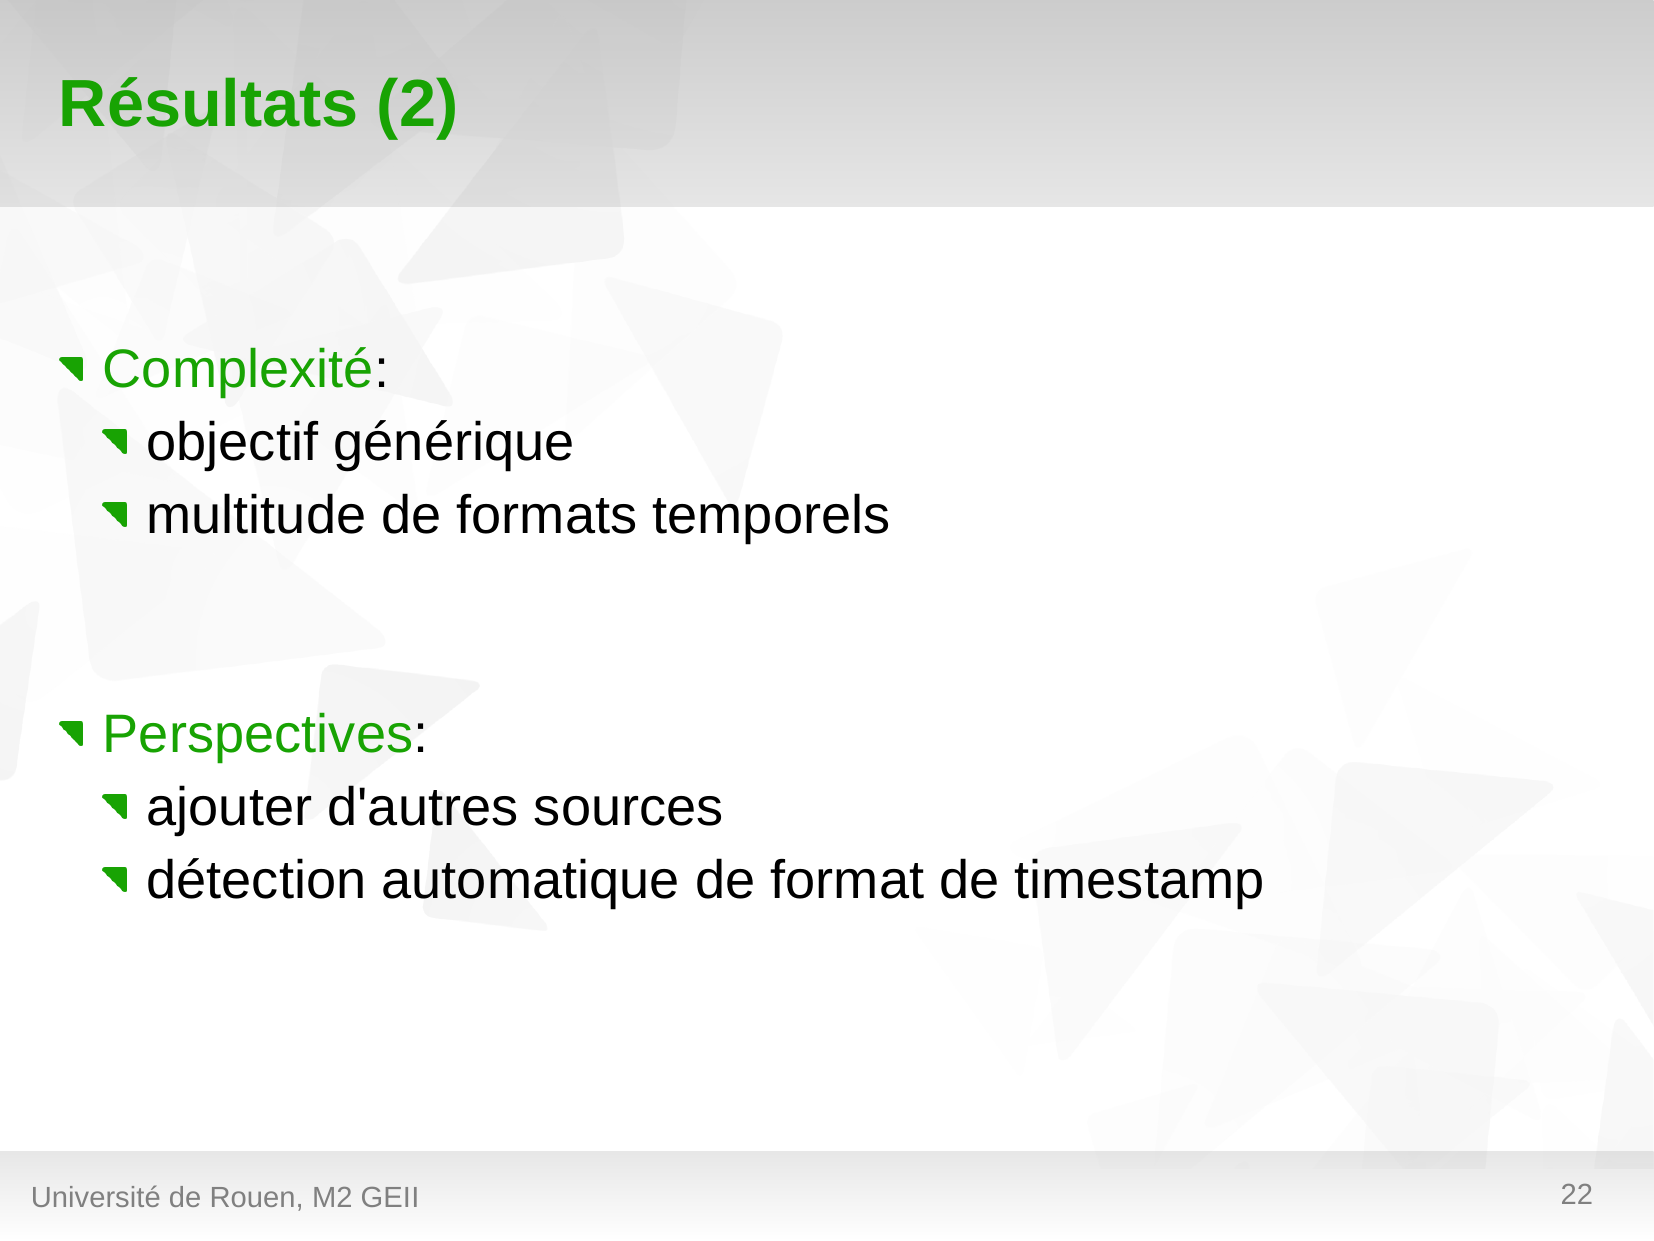

# Résultats (2)
Complexité:
objectif générique
multitude de formats temporels
Perspectives:
ajouter d'autres sources
détection automatique de format de timestamp
22
Université de Rouen, M2 GEII